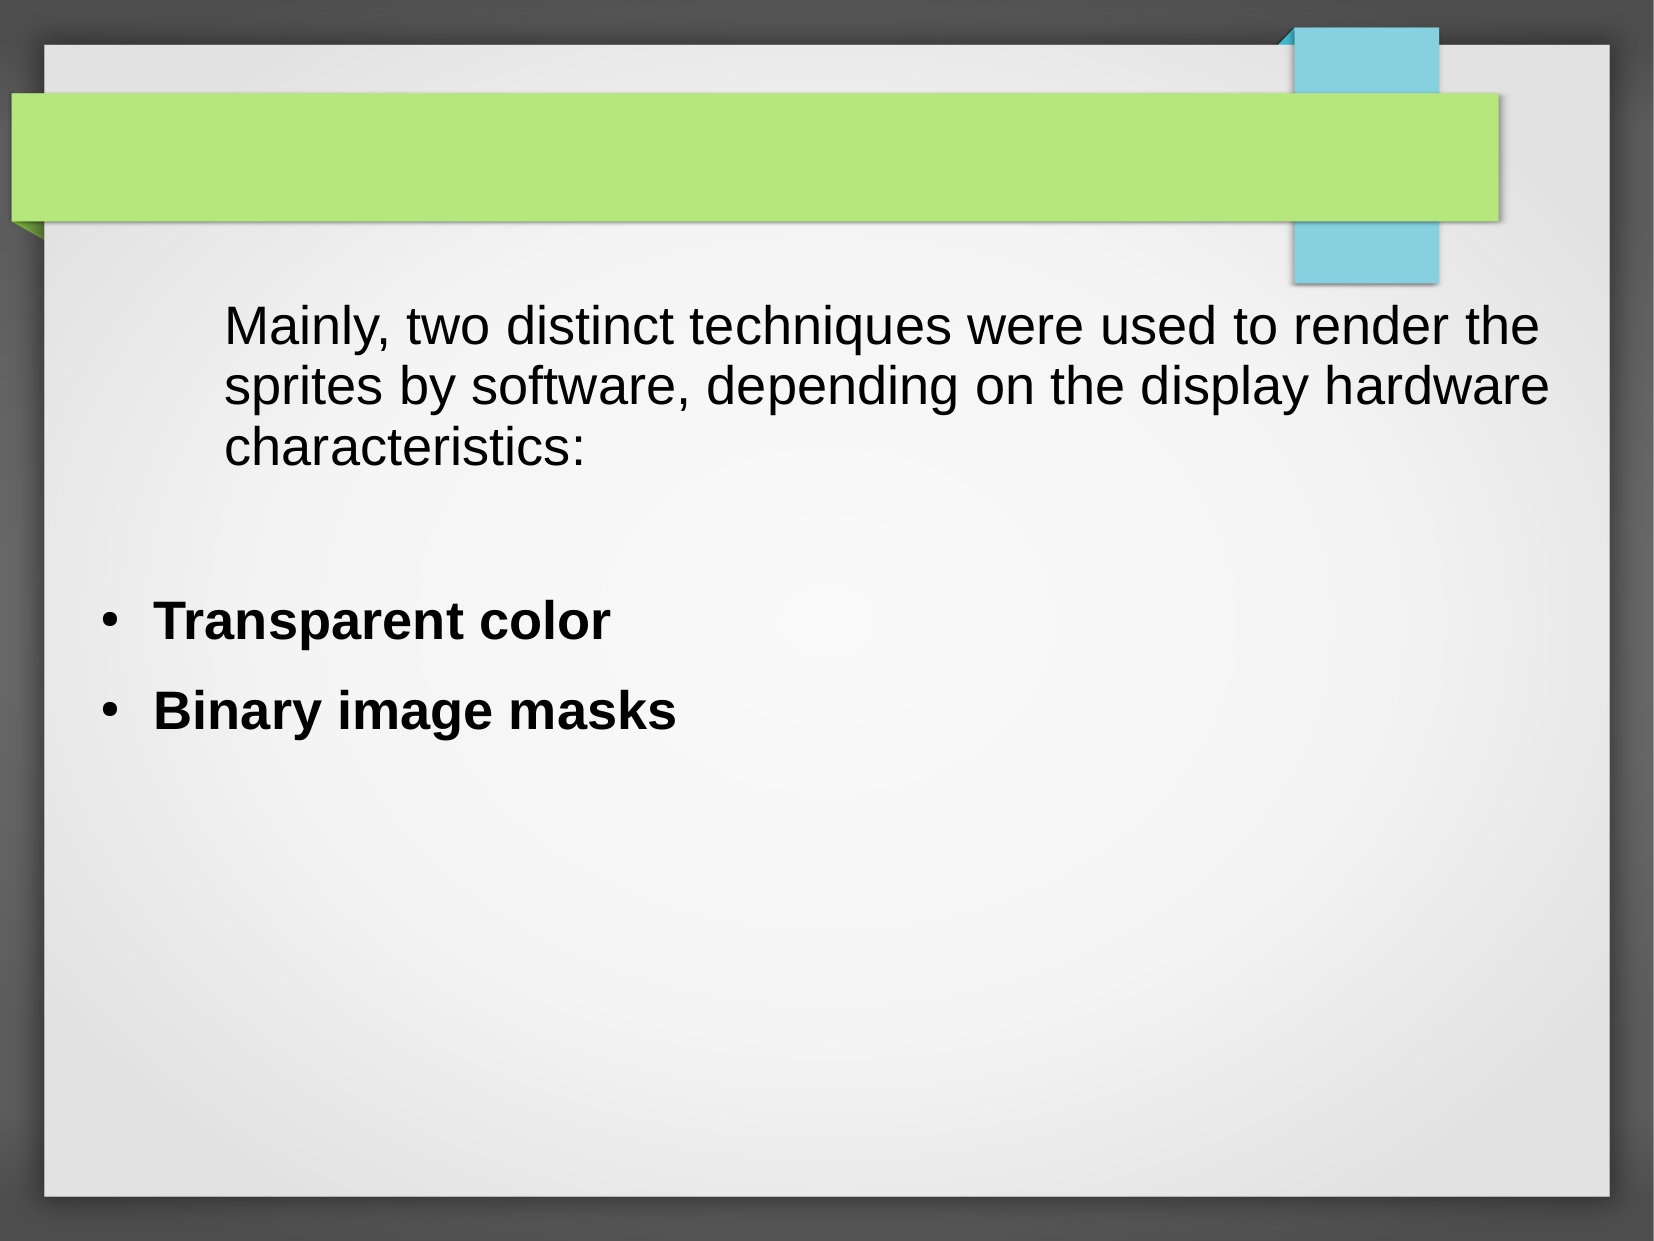

#
Mainly, two distinct techniques were used to render the sprites by software, depending on the display hardware characteristics:
Transparent color
Binary image masks